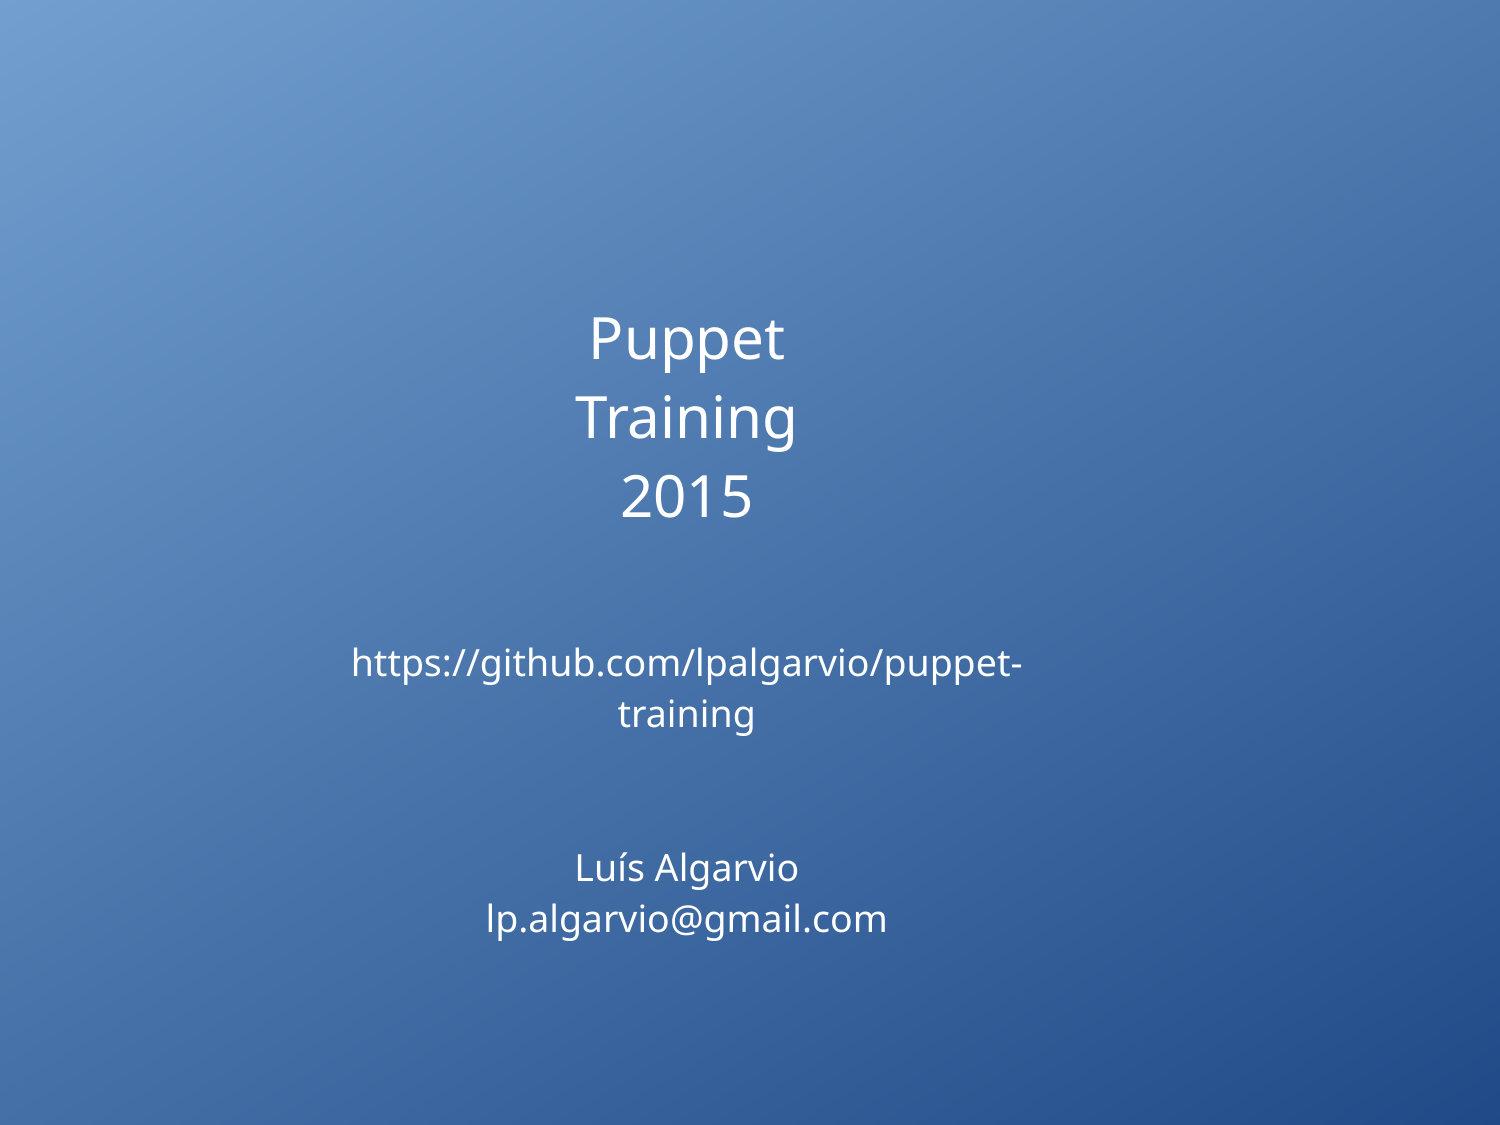

Puppet
Training
2015
https://github.com/lpalgarvio/puppet-training
Luís Algarvio
lp.algarvio@gmail.com